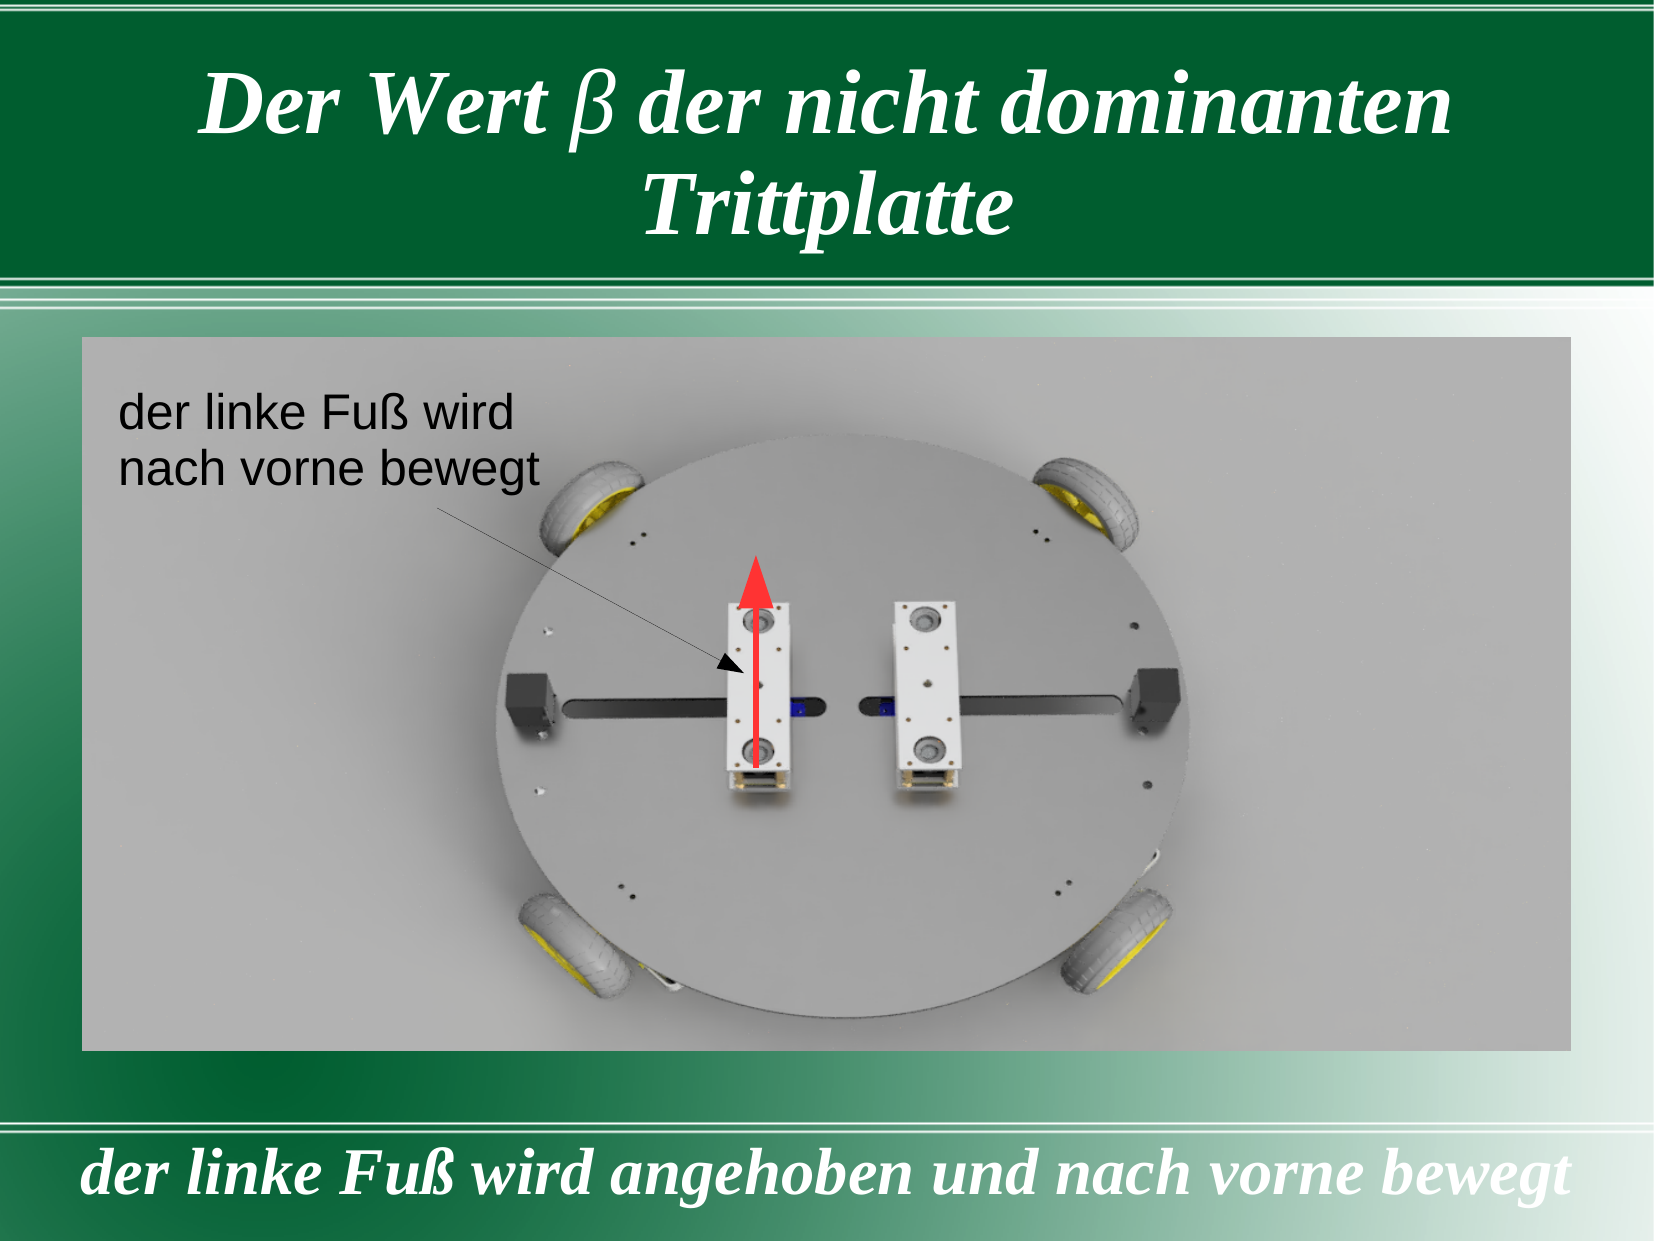

# Der Wert β der nicht dominanten Trittplatte
der linke Fuß wird
nach vorne bewegt
der linke Fuß wird angehoben und nach vorne bewegt